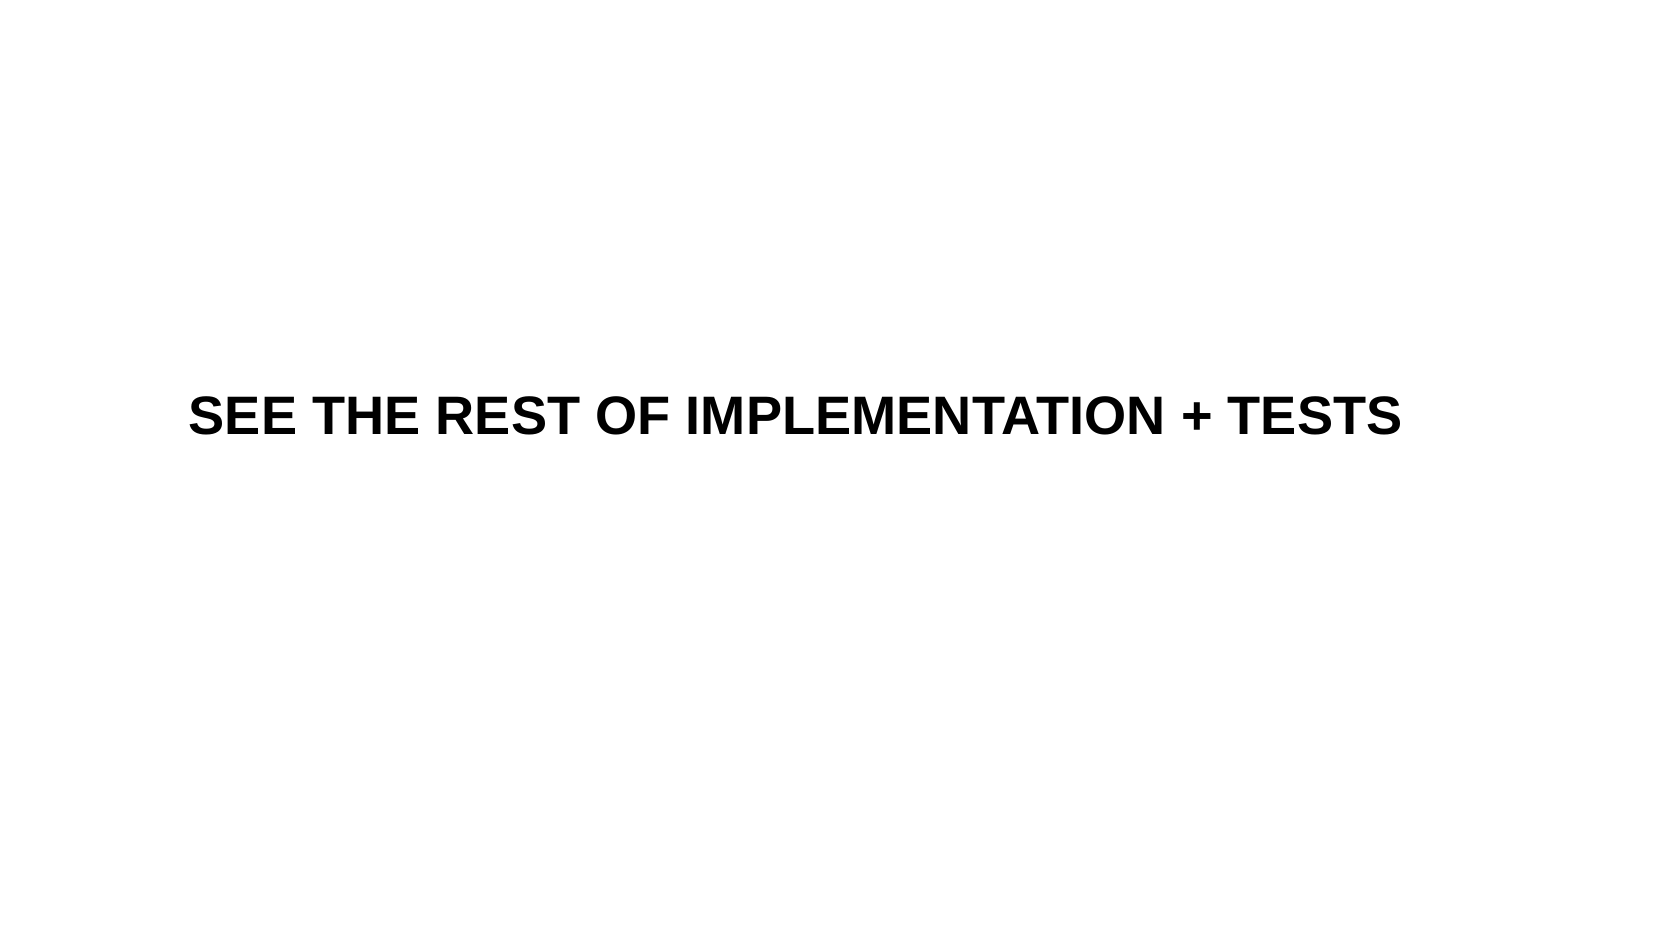

SEE THE REST OF IMPLEMENTATION + TESTS